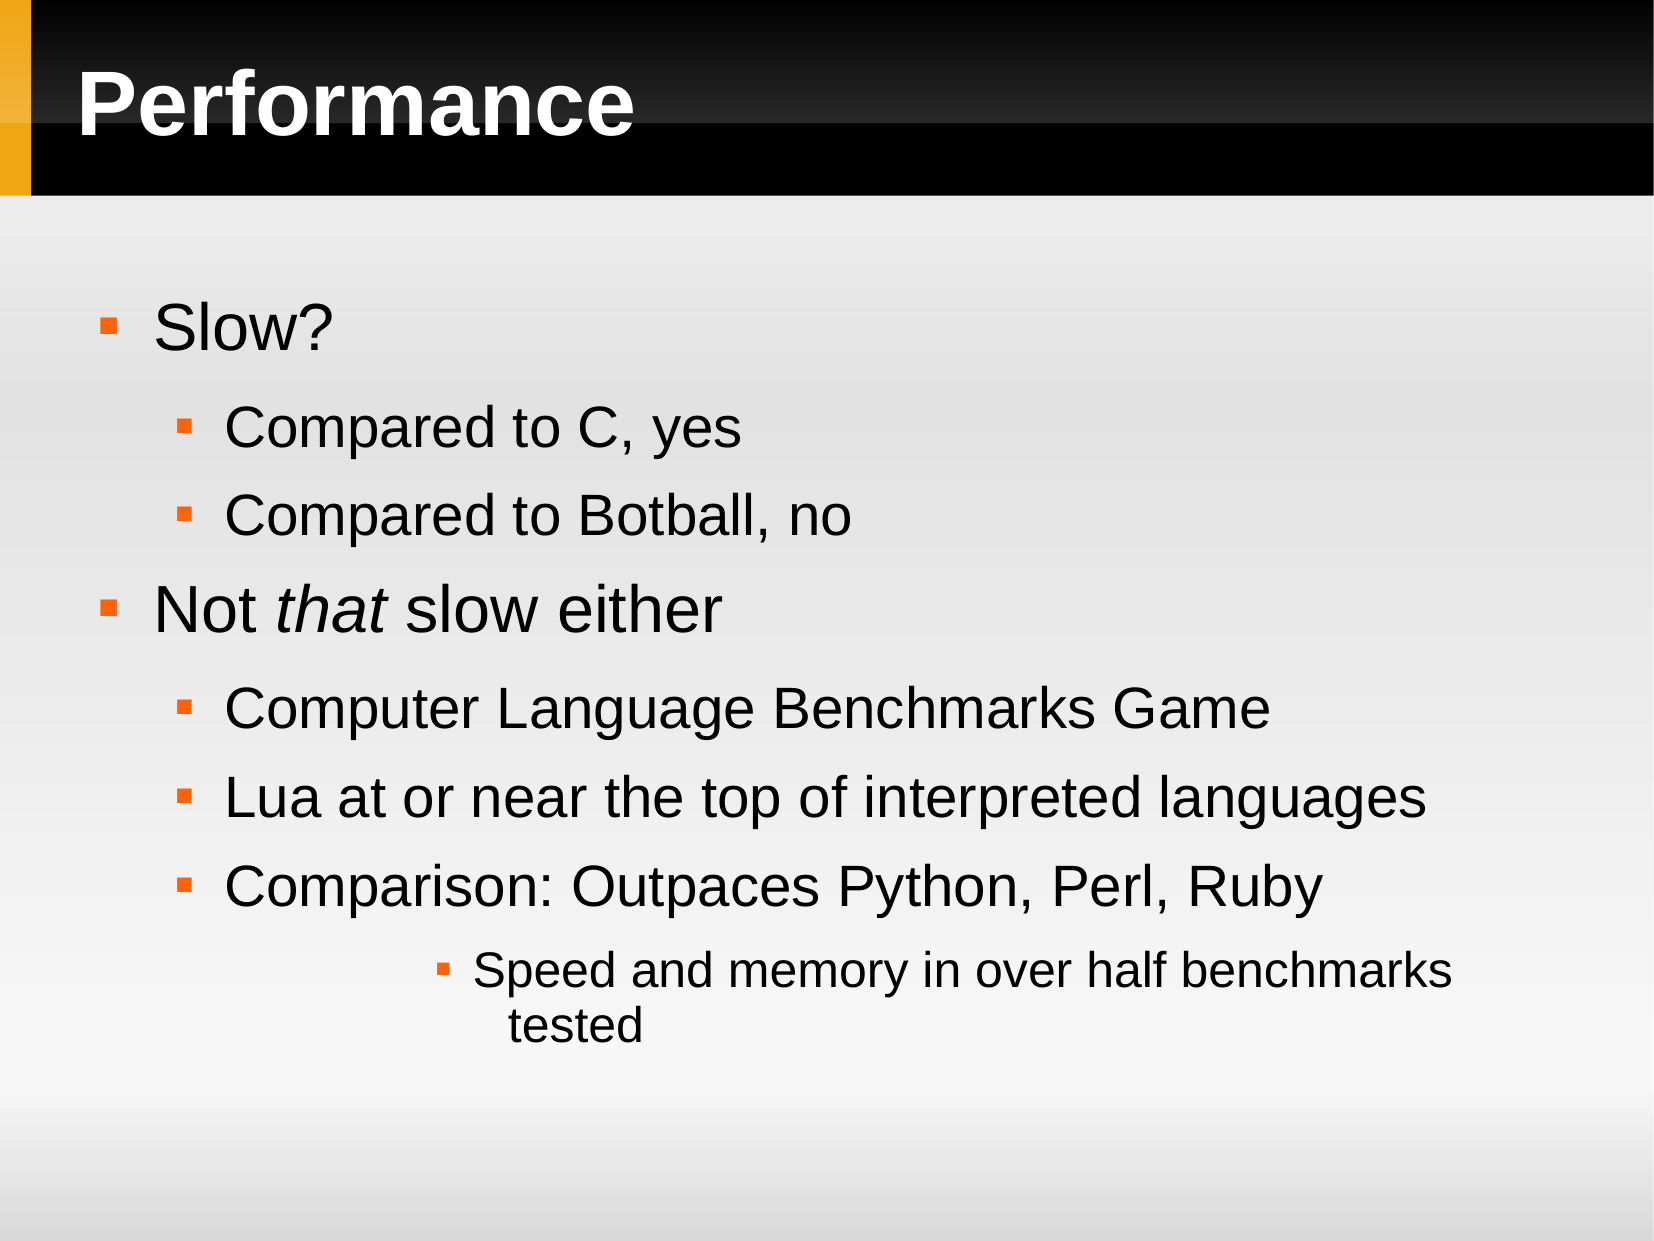

# Performance
Slow?
Compared to C, yes
Compared to Botball, no
Not that slow either
Computer Language Benchmarks Game
Lua at or near the top of interpreted languages
Comparison: Outpaces Python, Perl, Ruby
Speed and memory in over half benchmarks tested